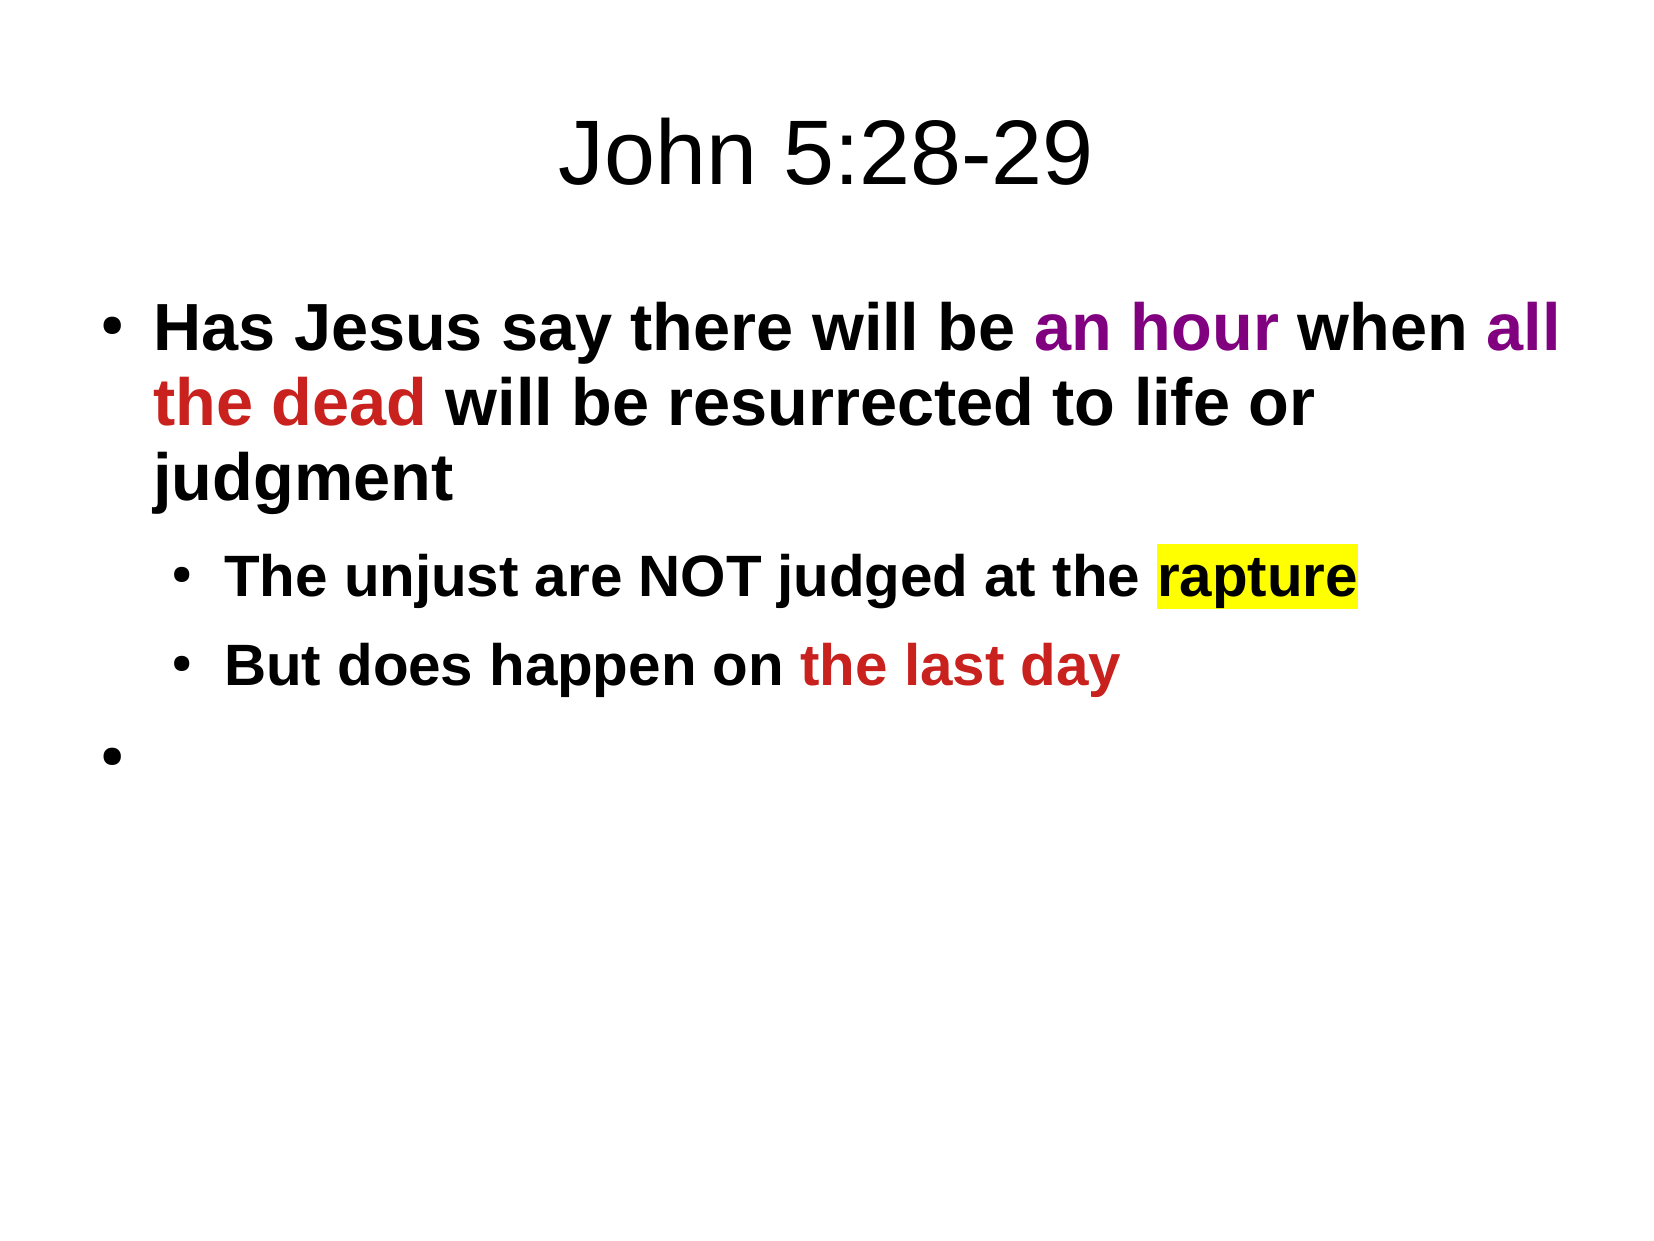

# John 5:28-29
Has Jesus say there will be an hour when all the dead will be resurrected to life or judgment
The unjust are NOT judged at the rapture
But does happen on the last day